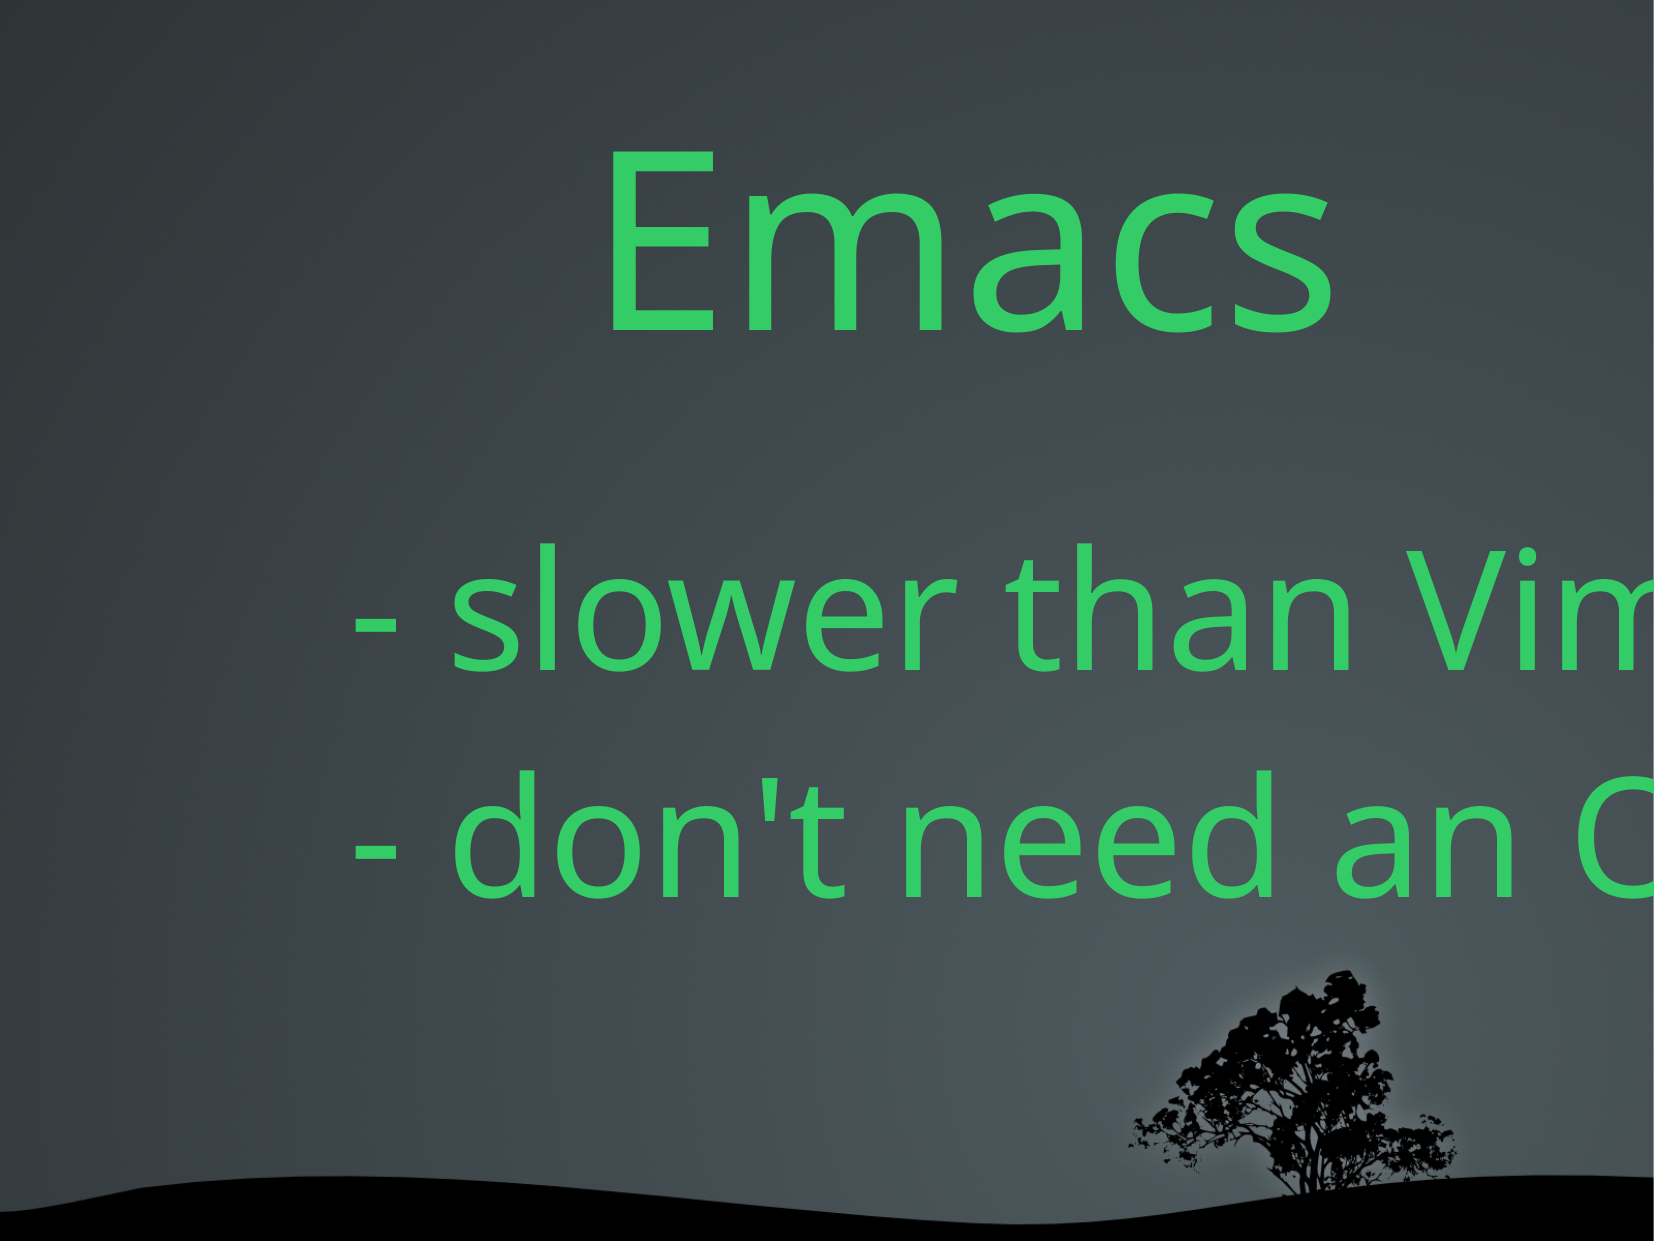

Emacs
- slower than Vim
- don't need an OS